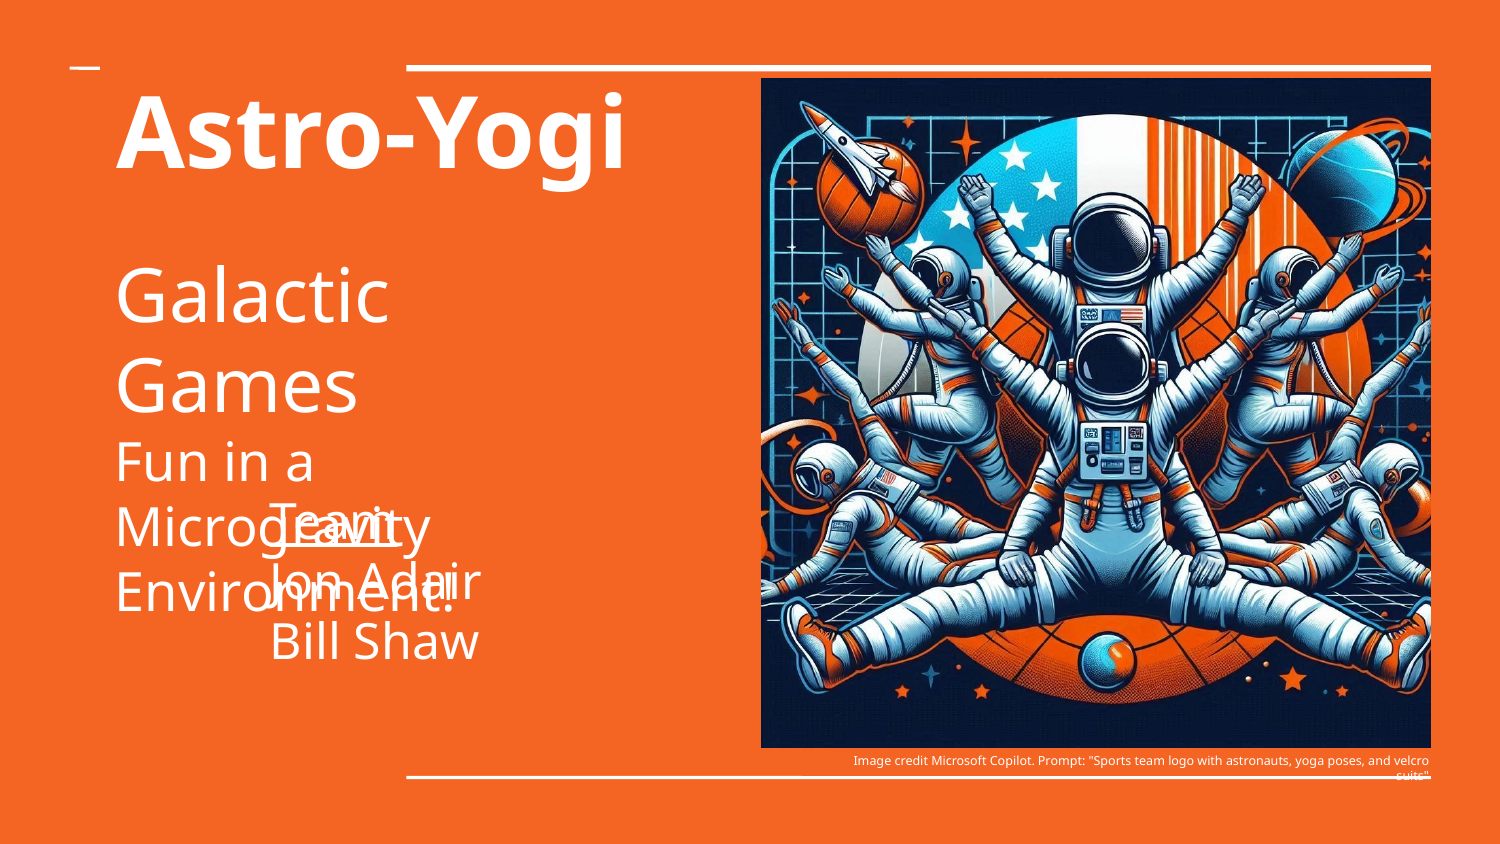

# Astro-Yogi
Galactic Games
Fun in a Microgravity Environment!
Team
Jon Adair
Bill Shaw
Image credit Microsoft Copilot. Prompt: "Sports team logo with astronauts, yoga poses, and velcro suits"